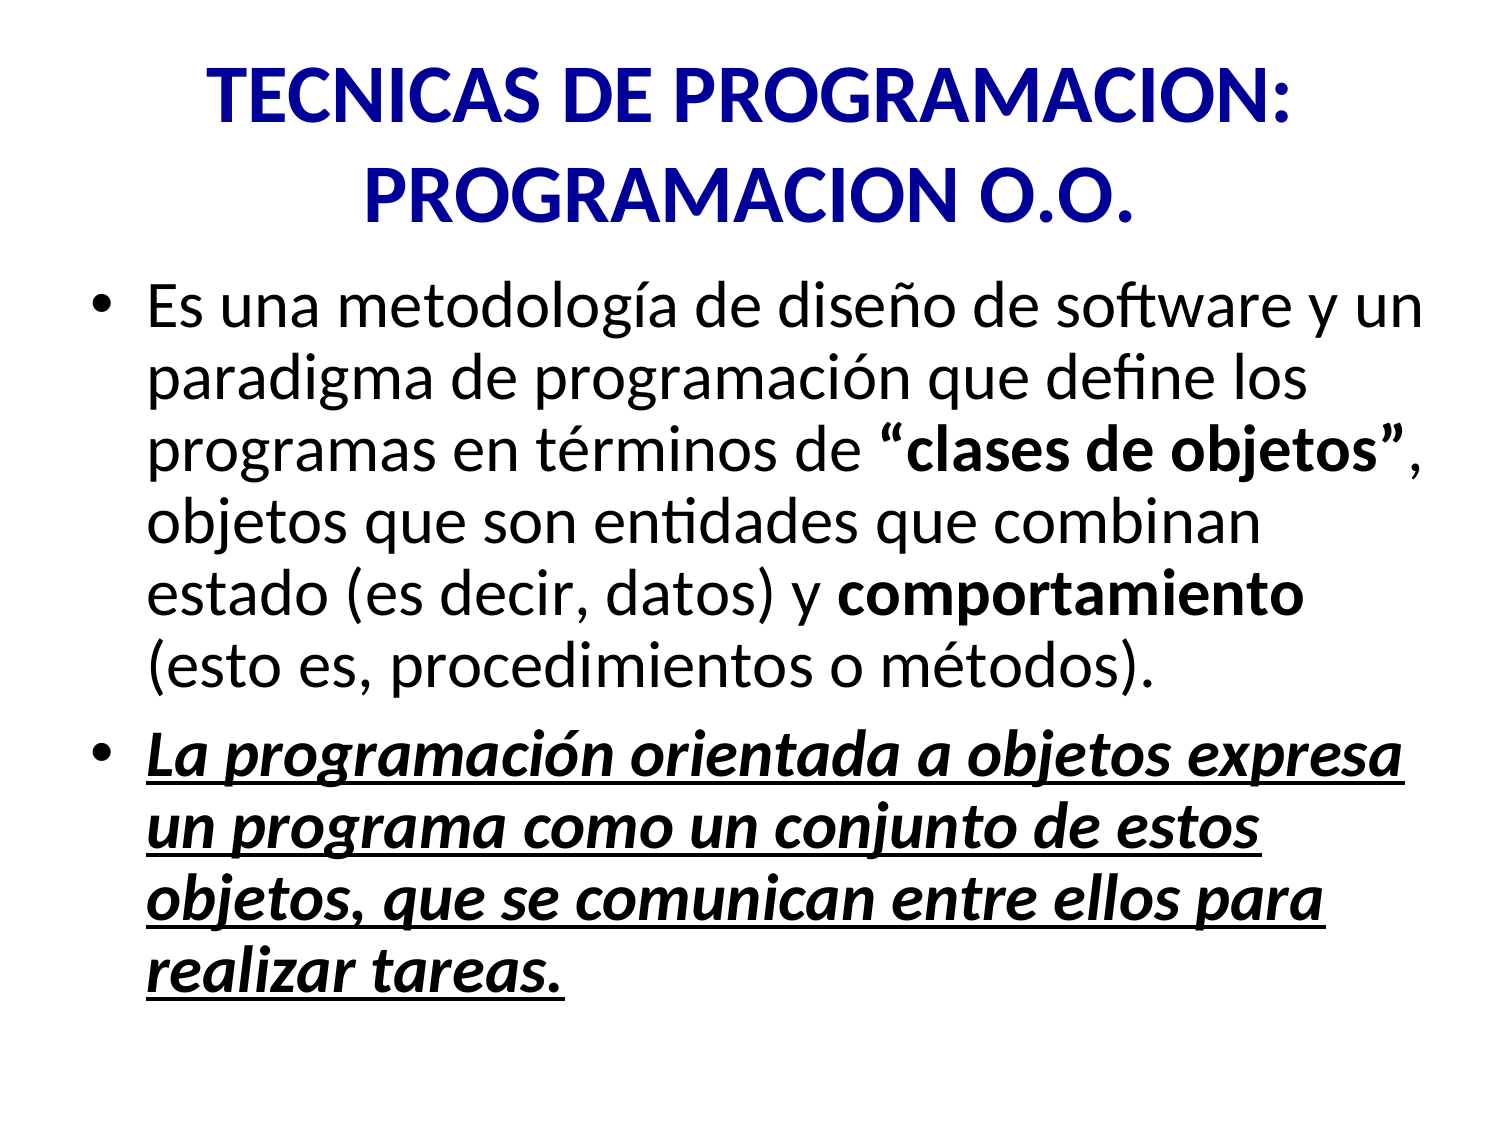

# TECNICAS DE PROGRAMACION: PROGRAMACION O.O.
Es una metodología de diseño de software y un paradigma de programación que define los programas en términos de “clases de objetos”, objetos que son entidades que combinan estado (es decir, datos) y comportamiento (esto es, procedimientos o métodos).
La programación orientada a objetos expresa un programa como un conjunto de estos objetos, que se comunican entre ellos para realizar tareas.